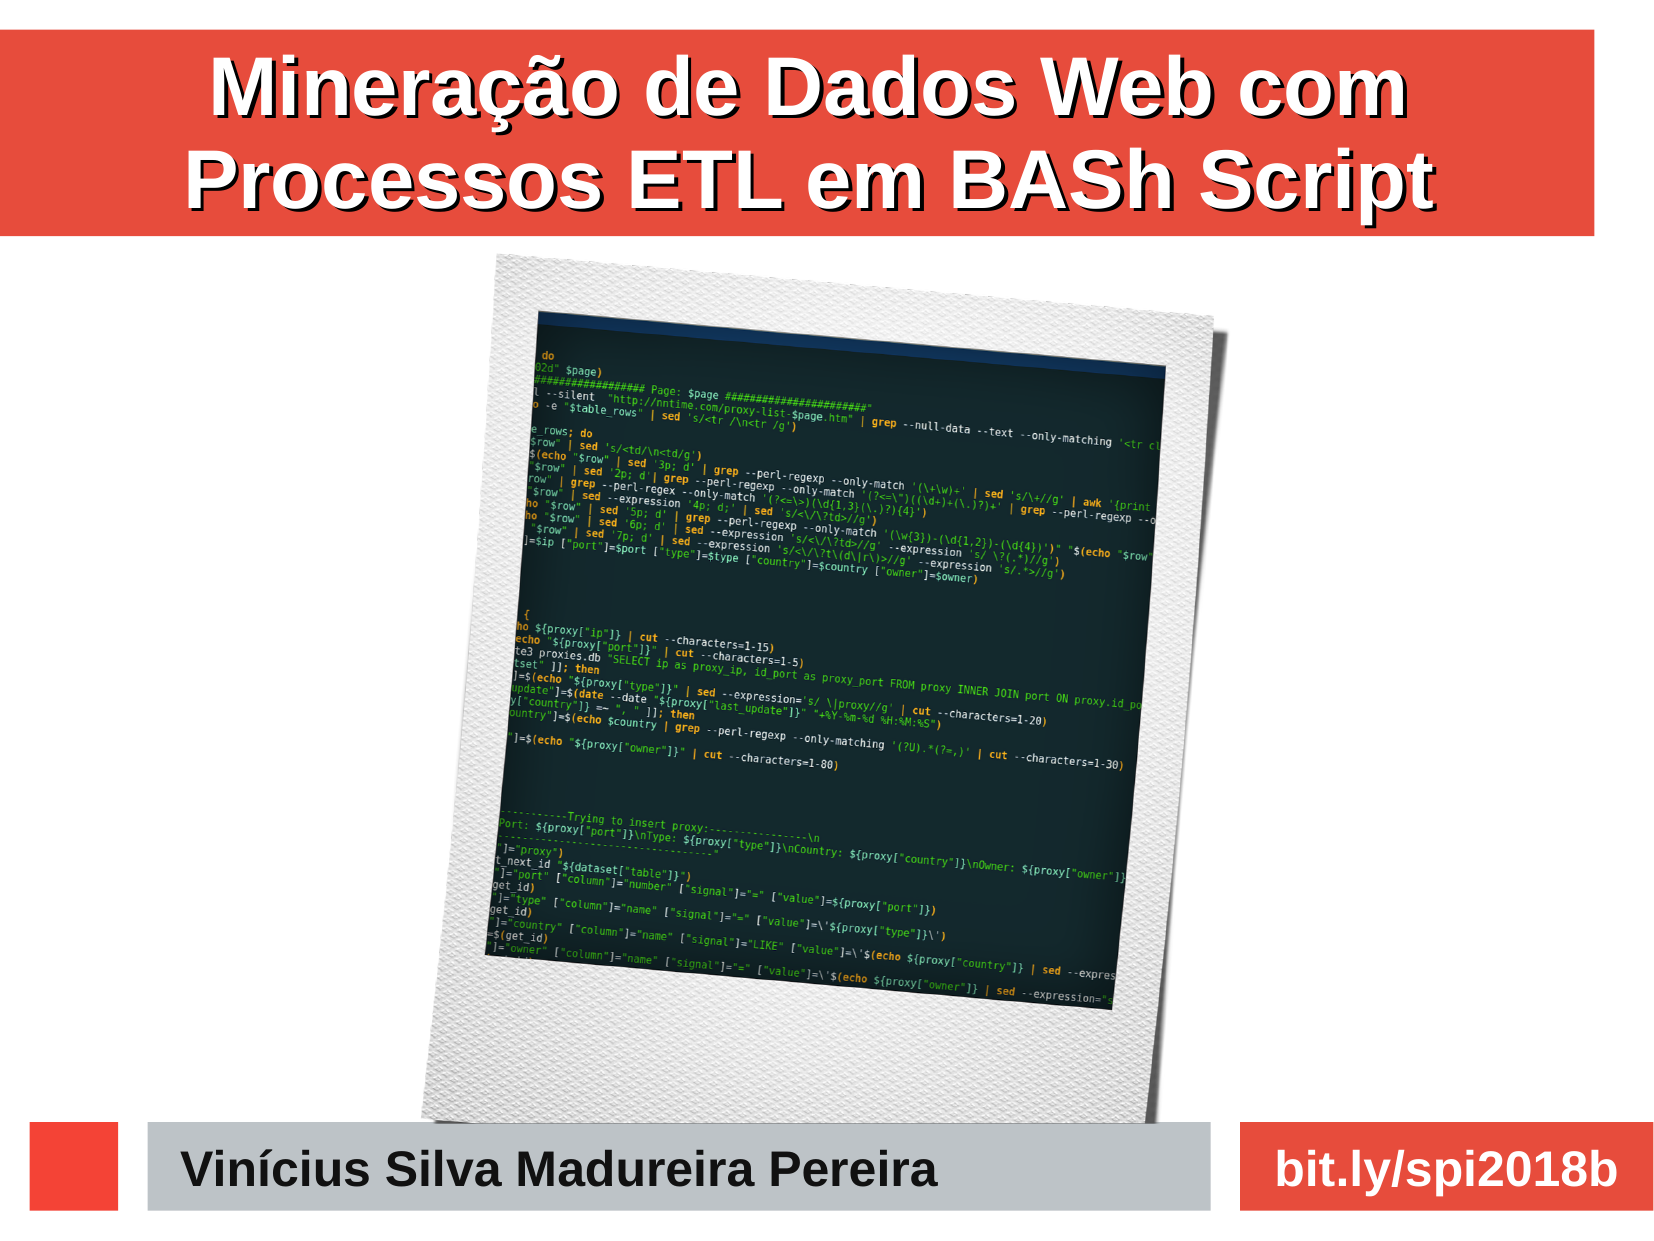

# Mineração de Dados Web com Processos ETL em BASh Script
Vinícius Silva Madureira Pereira
bit.ly/spi2018b